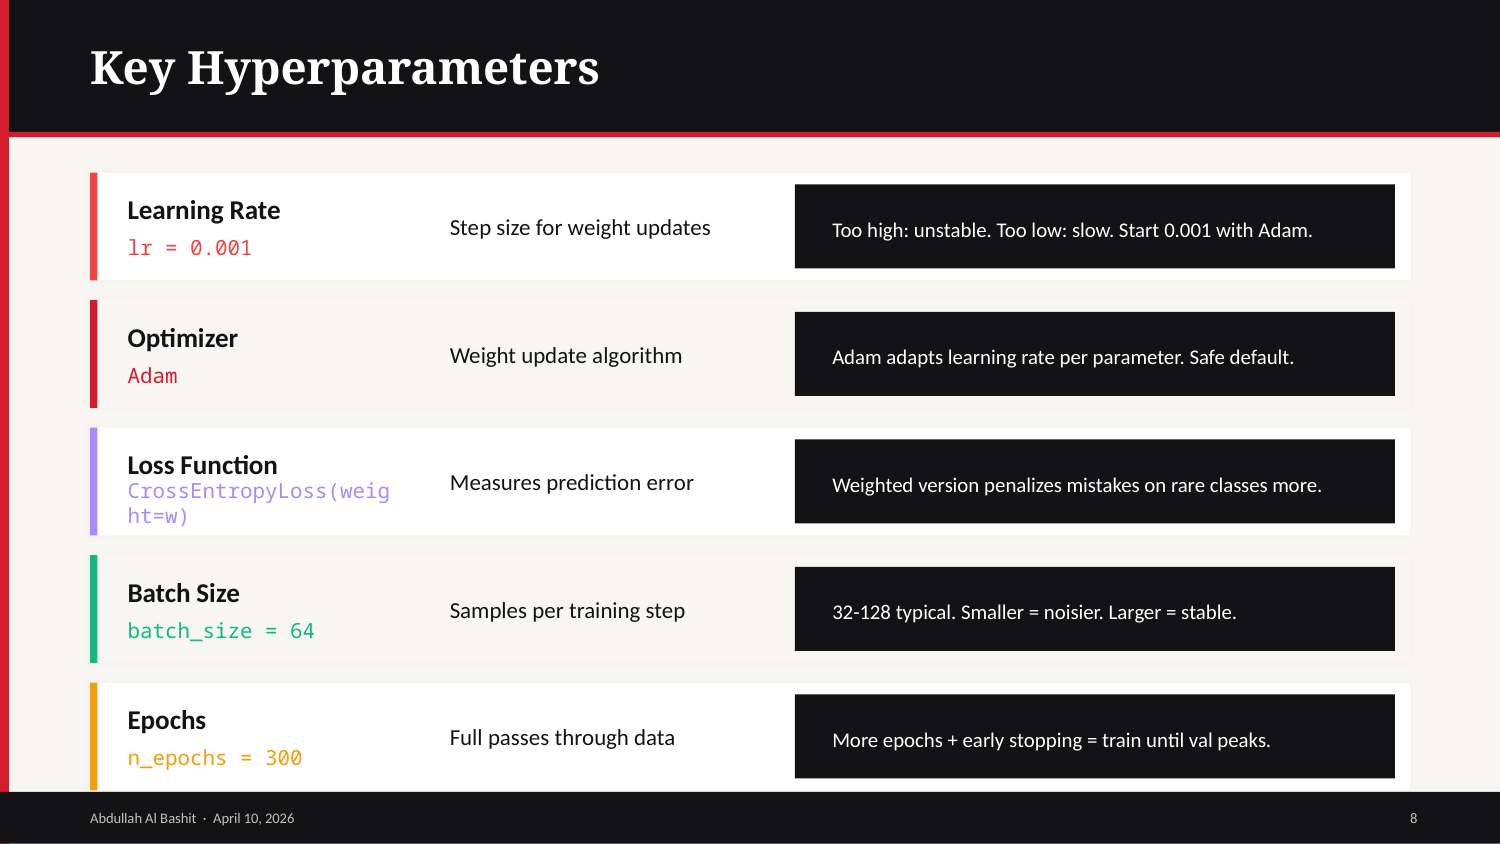

Key Hyperparameters
Learning Rate
Step size for weight updates
Too high: unstable. Too low: slow. Start 0.001 with Adam.
lr = 0.001
Optimizer
Weight update algorithm
Adam adapts learning rate per parameter. Safe default.
Adam
Loss Function
Measures prediction error
Weighted version penalizes mistakes on rare classes more.
CrossEntropyLoss(weight=w)
Batch Size
Samples per training step
32-128 typical. Smaller = noisier. Larger = stable.
batch_size = 64
Epochs
Full passes through data
More epochs + early stopping = train until val peaks.
n_epochs = 300
Abdullah Al Bashit · April 10, 2026
8